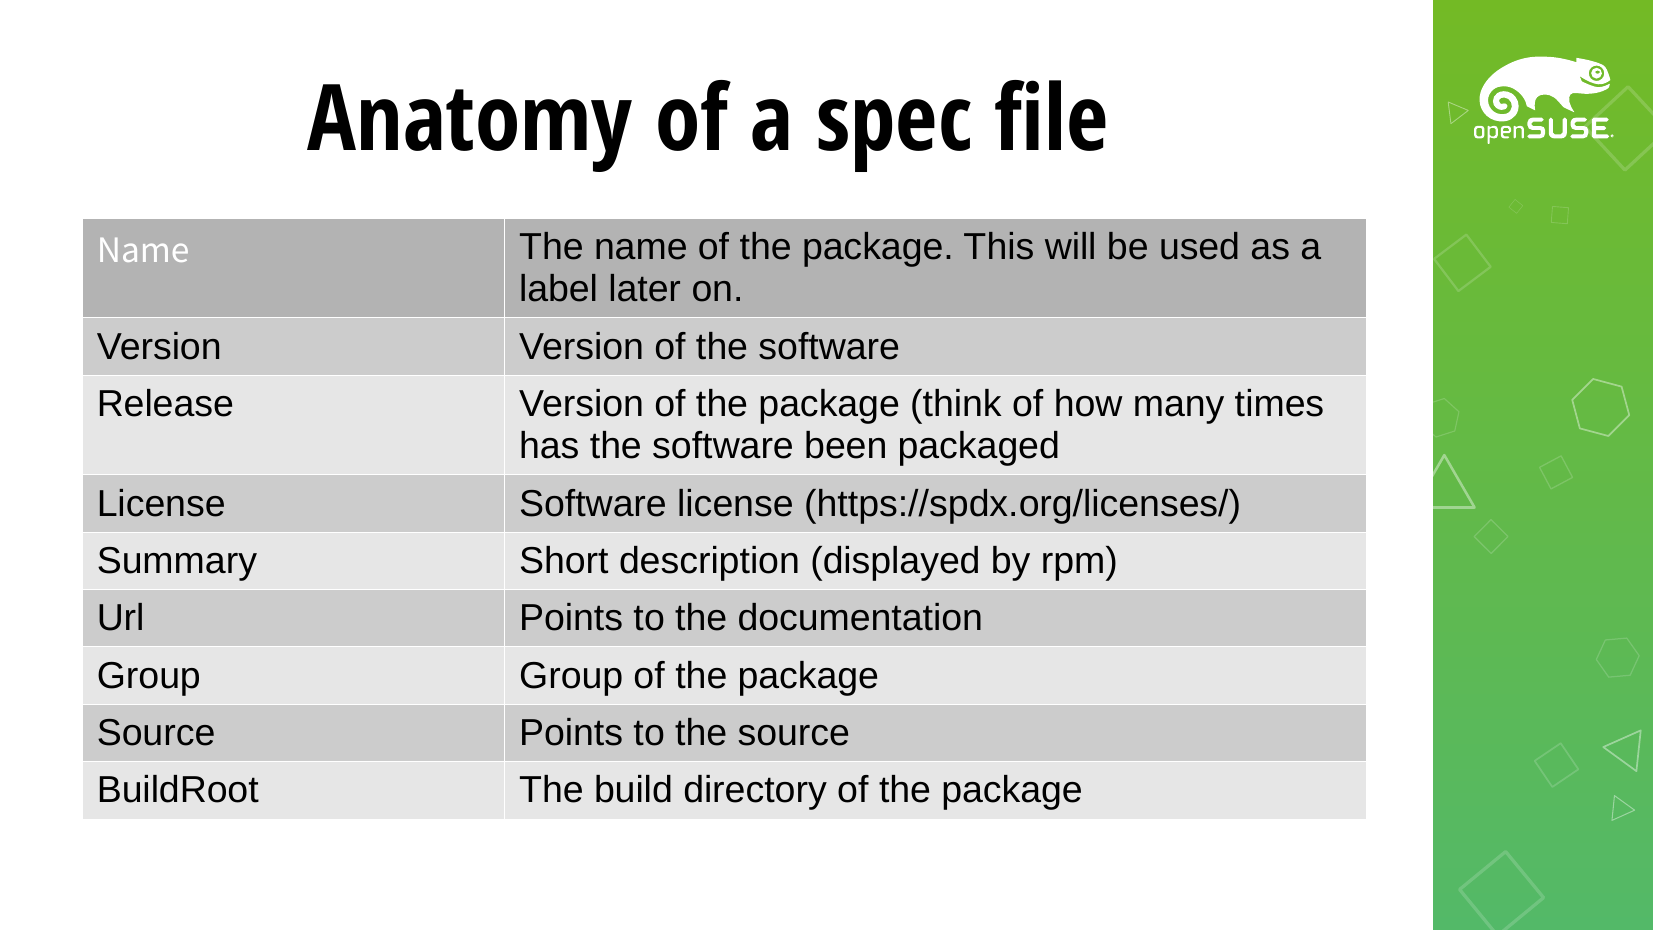

# Anatomy of a spec file
| Name | The name of the package. This will be used as a label later on. |
| --- | --- |
| Version | Version of the software |
| Release | Version of the package (think of how many times has the software been packaged |
| License | Software license (https://spdx.org/licenses/) |
| Summary | Short description (displayed by rpm) |
| Url | Points to the documentation |
| Group | Group of the package |
| Source | Points to the source |
| BuildRoot | The build directory of the package |